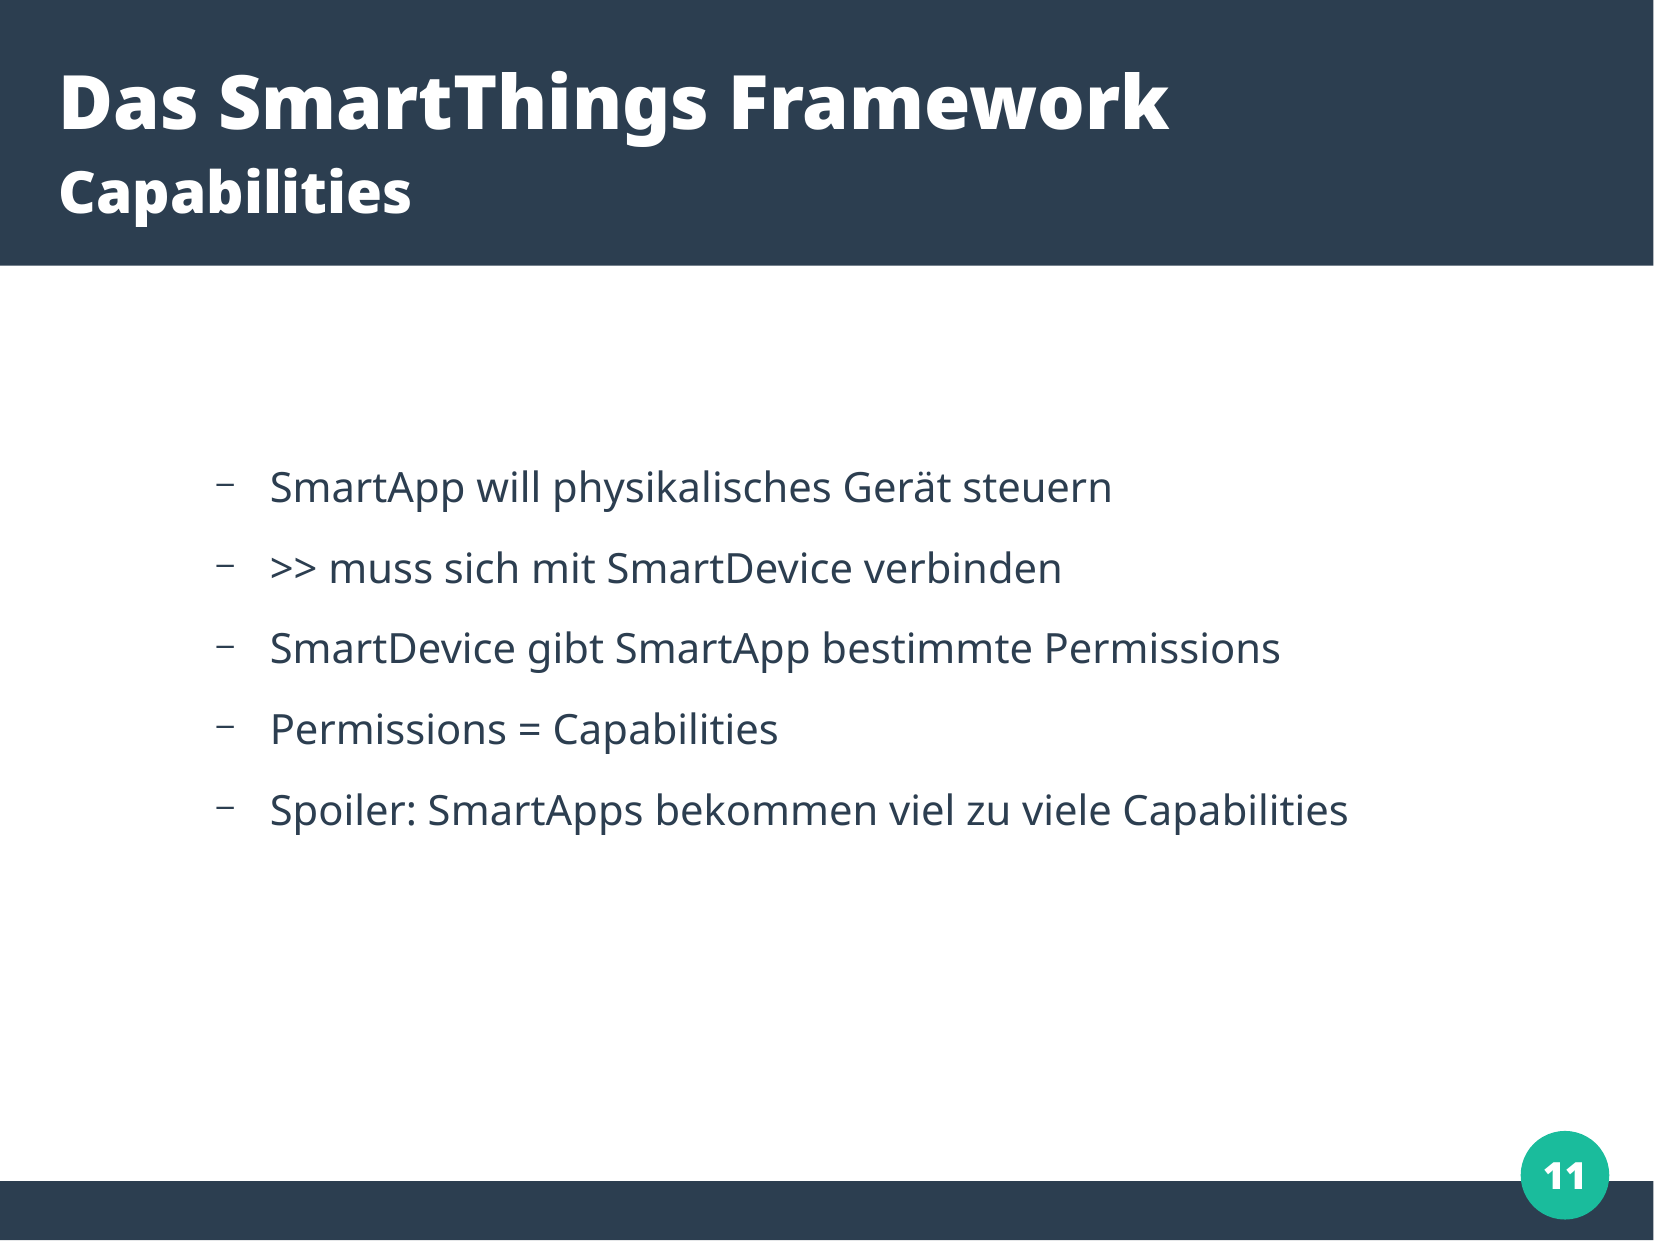

# Das SmartThings Framework Capabilities
SmartApp will physikalisches Gerät steuern
>> muss sich mit SmartDevice verbinden
SmartDevice gibt SmartApp bestimmte Permissions
Permissions = Capabilities
Spoiler: SmartApps bekommen viel zu viele Capabilities
11